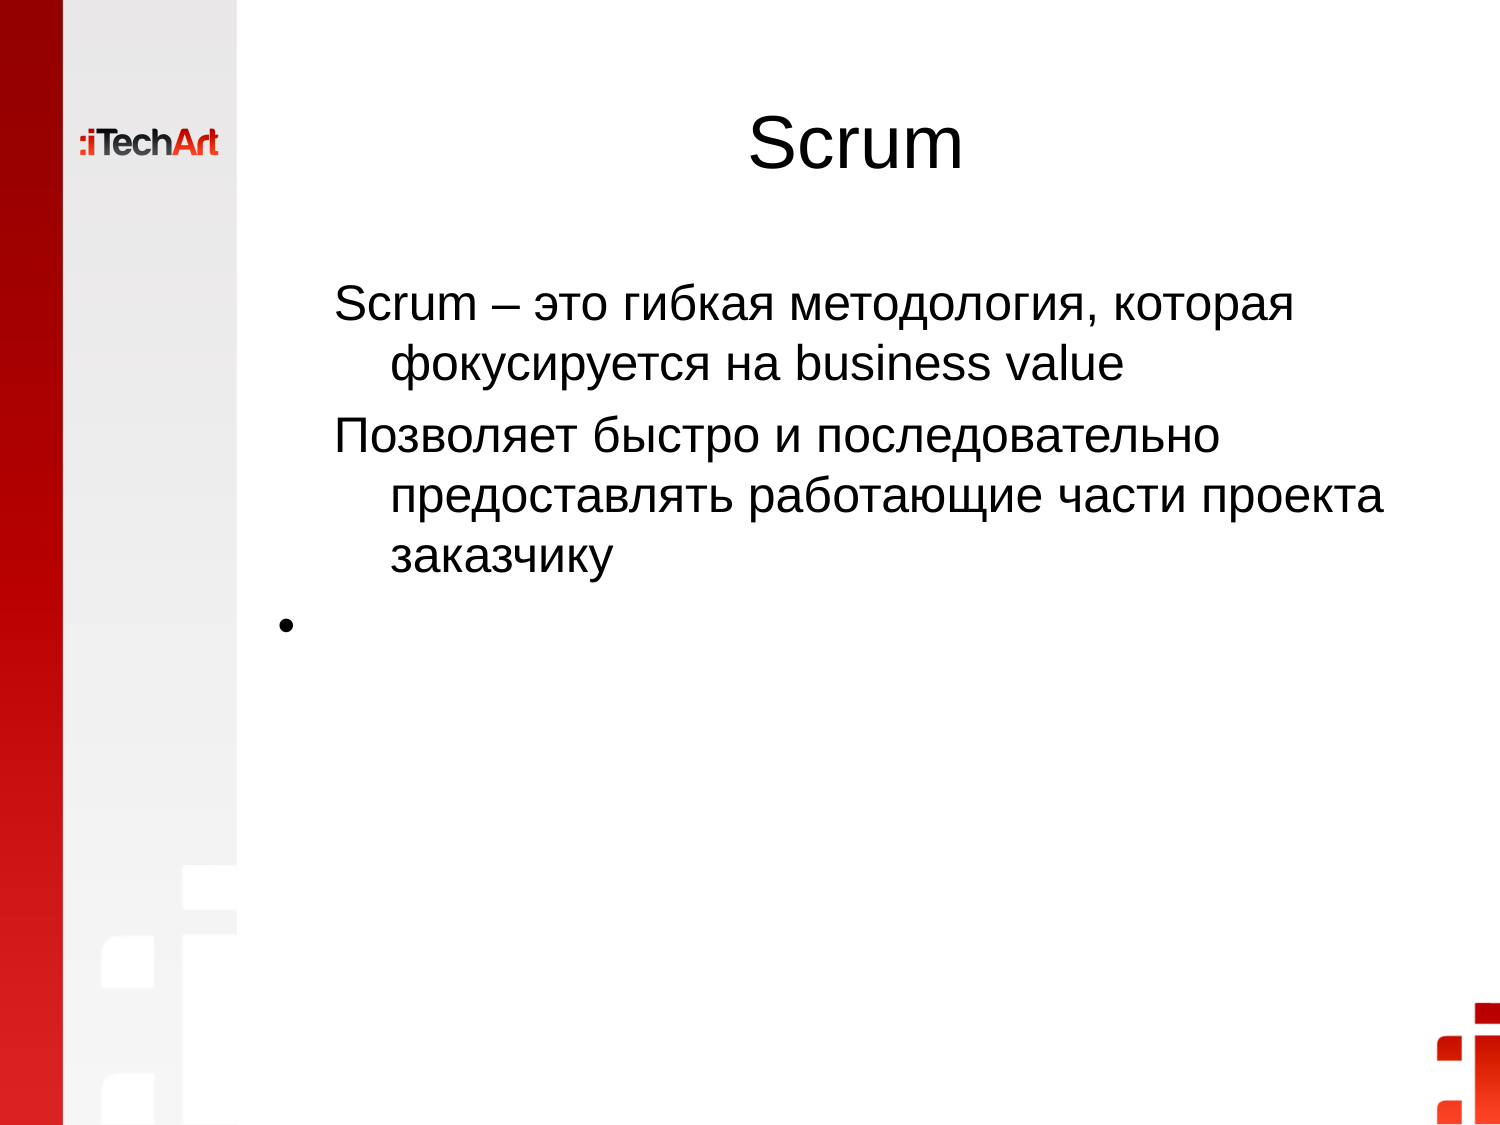

# Scrum
Scrum – это гибкая методология, которая фокусируется на business value
Позволяет быстро и последовательно предоставлять работающие части проекта заказчику